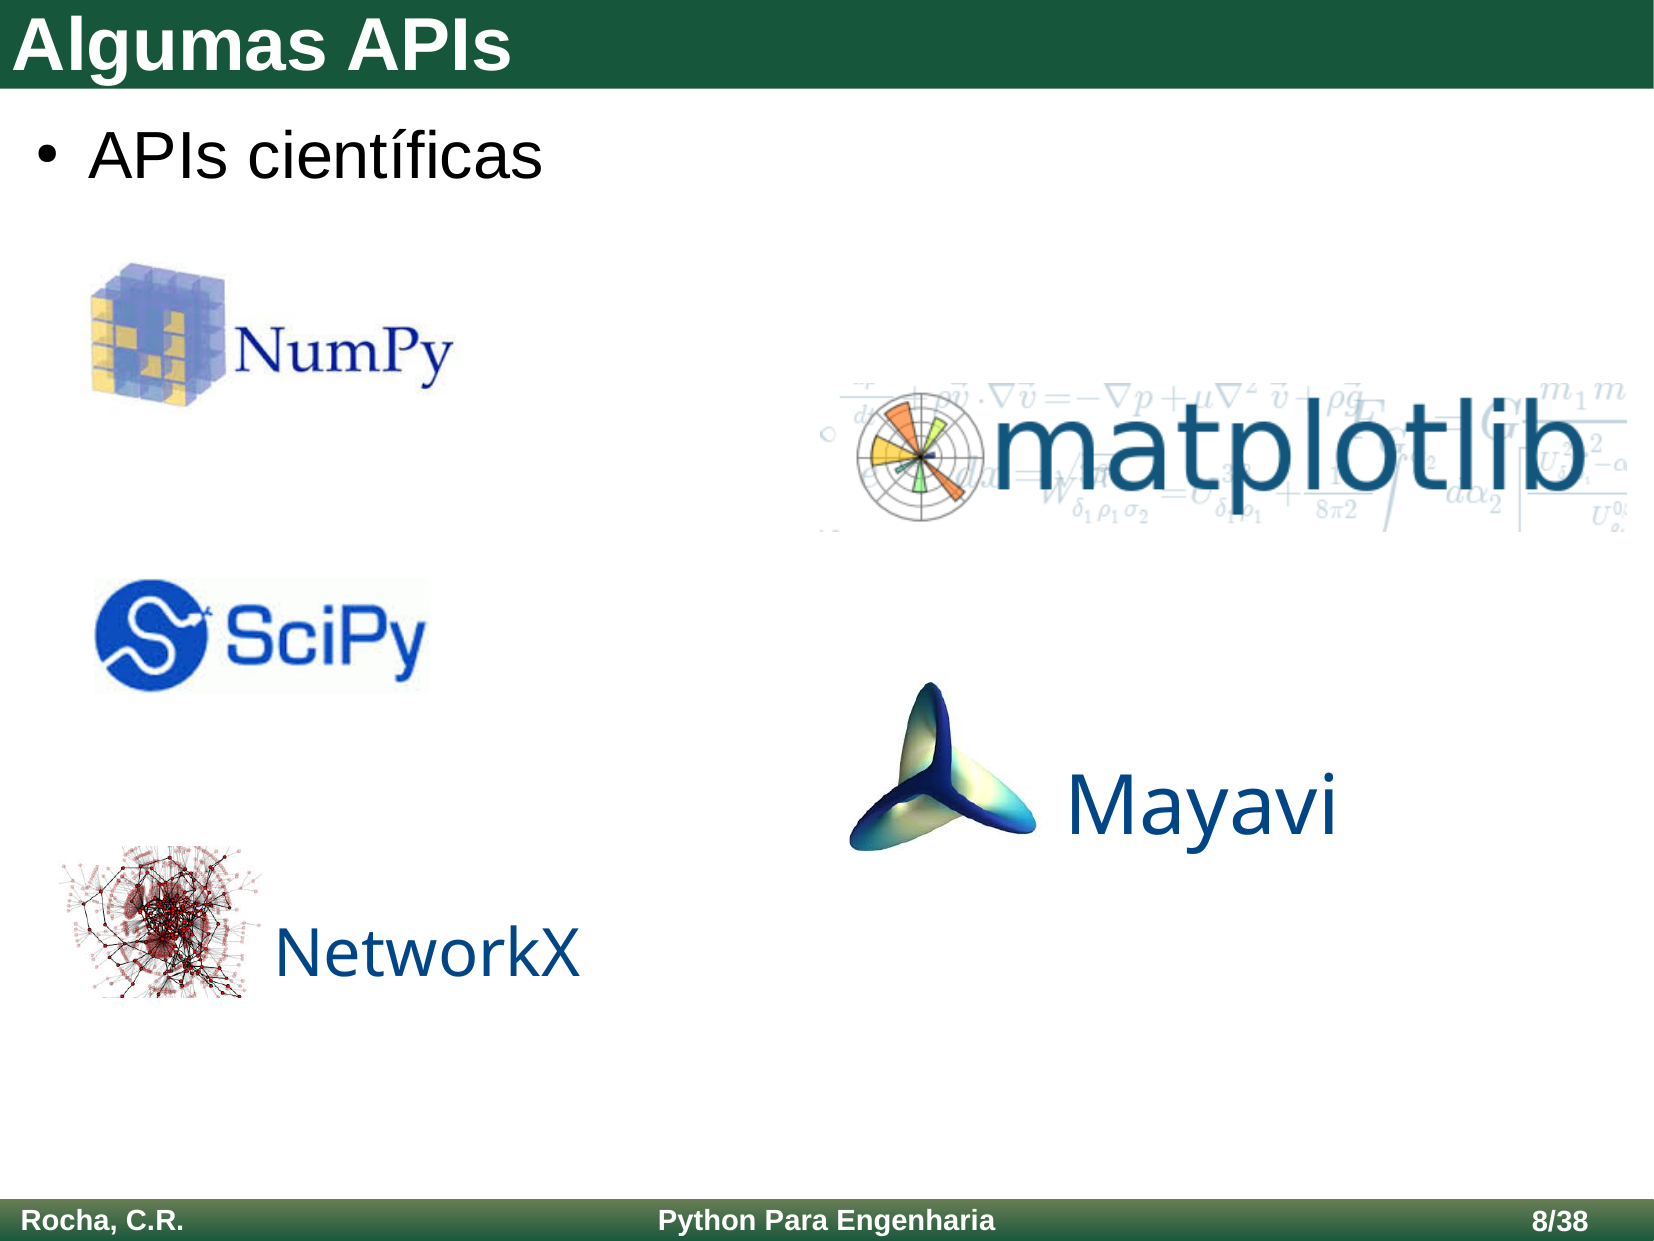

# Algumas APIs
APIs científicas
Mayavi
NetworkX